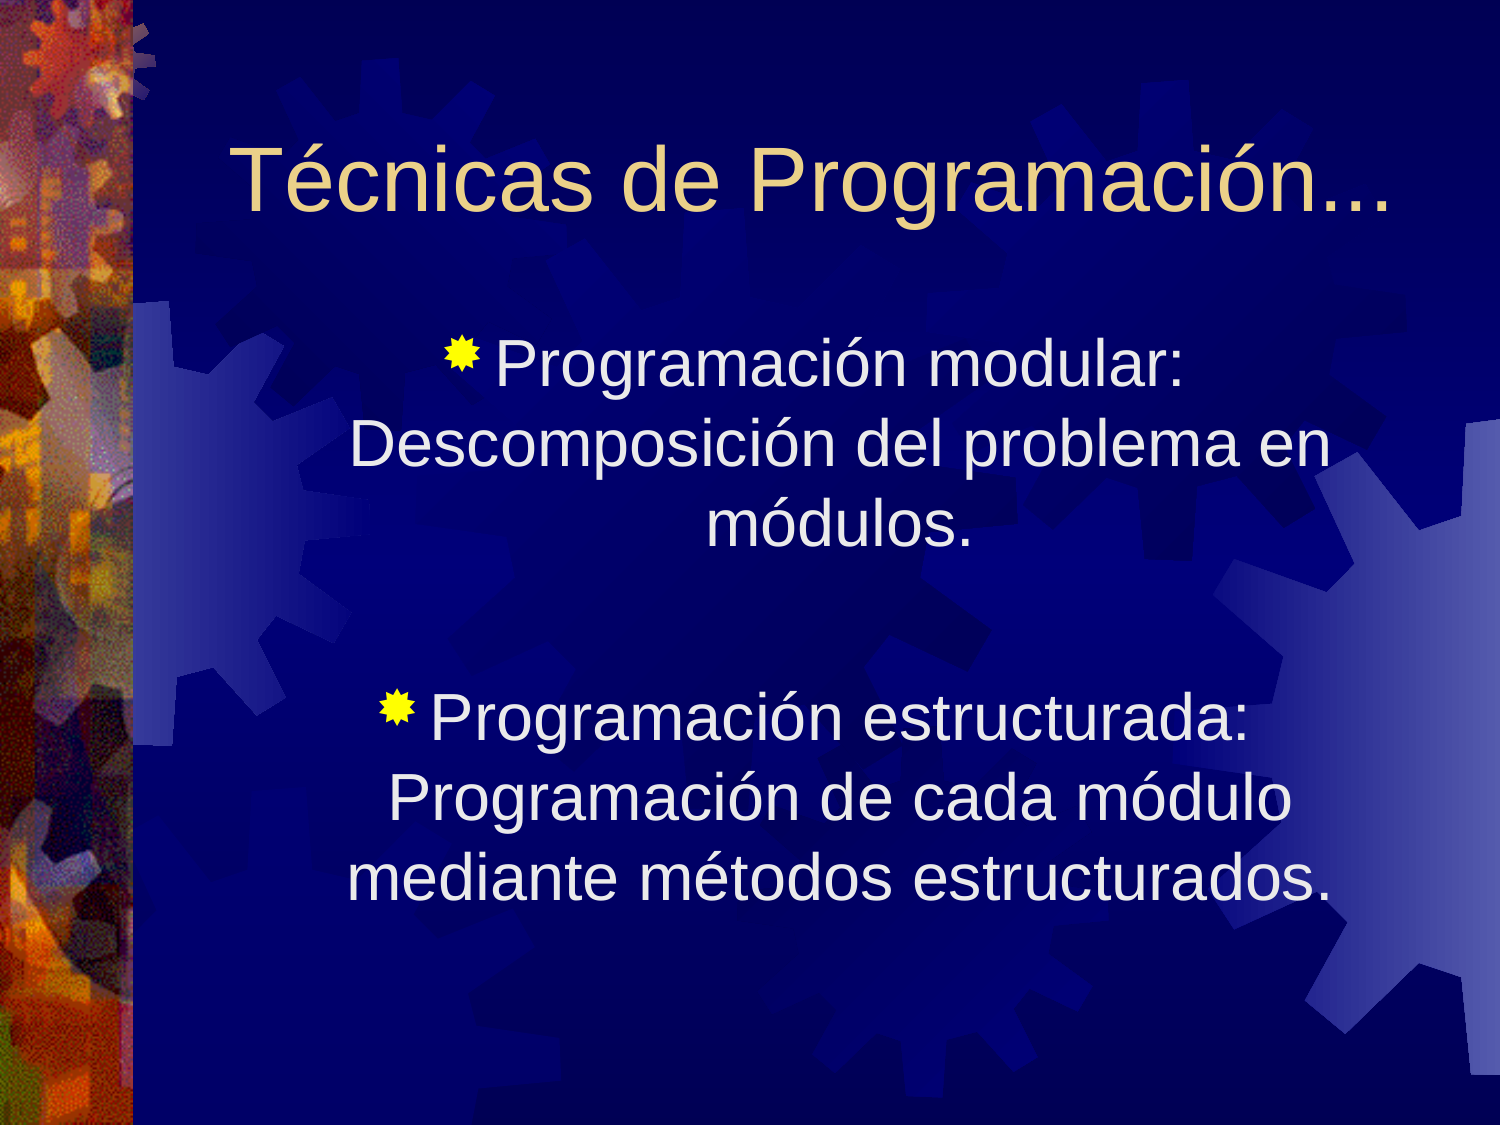

# Técnicas de Programación...
Programación modular: Descomposición del problema en módulos.
Programación estructurada: Programación de cada módulo mediante métodos estructurados.